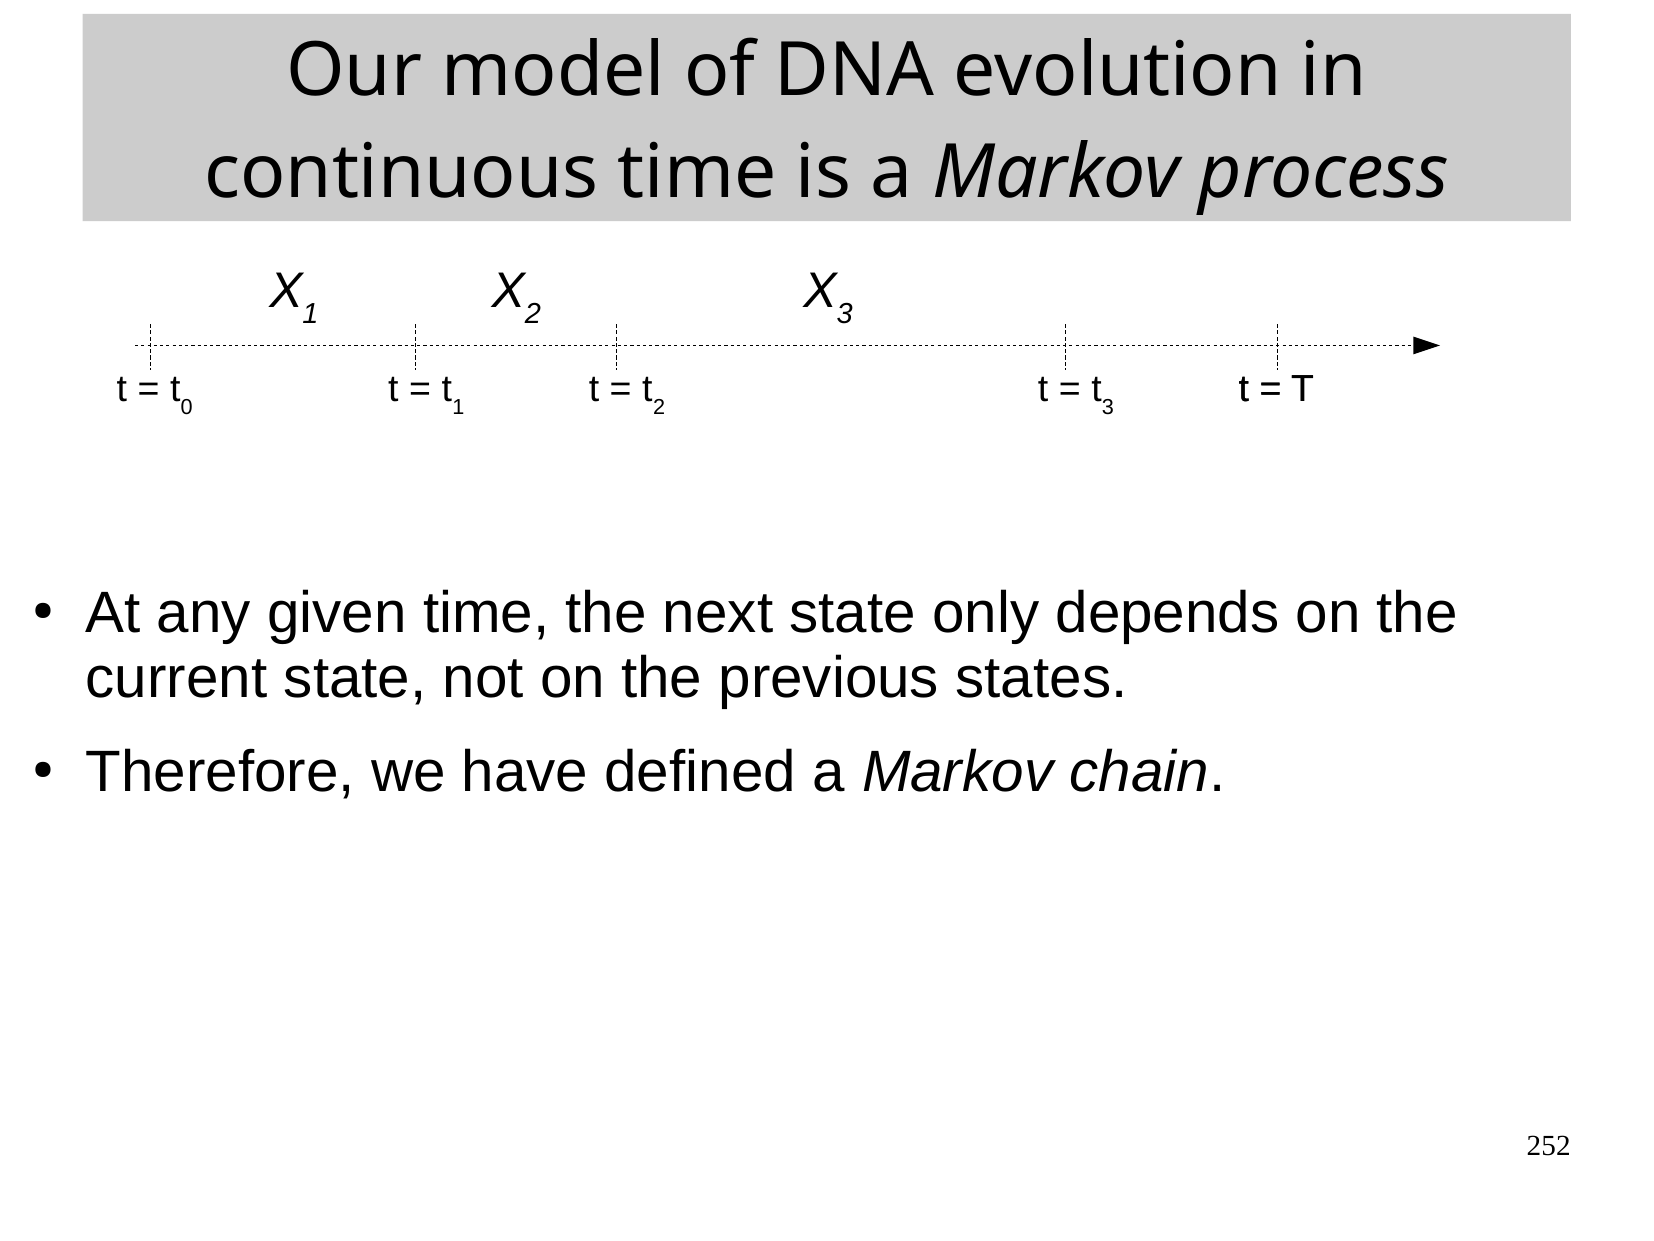

# Our model of DNA evolution in continuous time is a Markov process
X1
X2
X3
t = t0
t = t1
t = t2
t = t3
t = T
t = T
At any given time, the next state only depends on the current state, not on the previous states.
Therefore, we have defined a Markov chain.
252